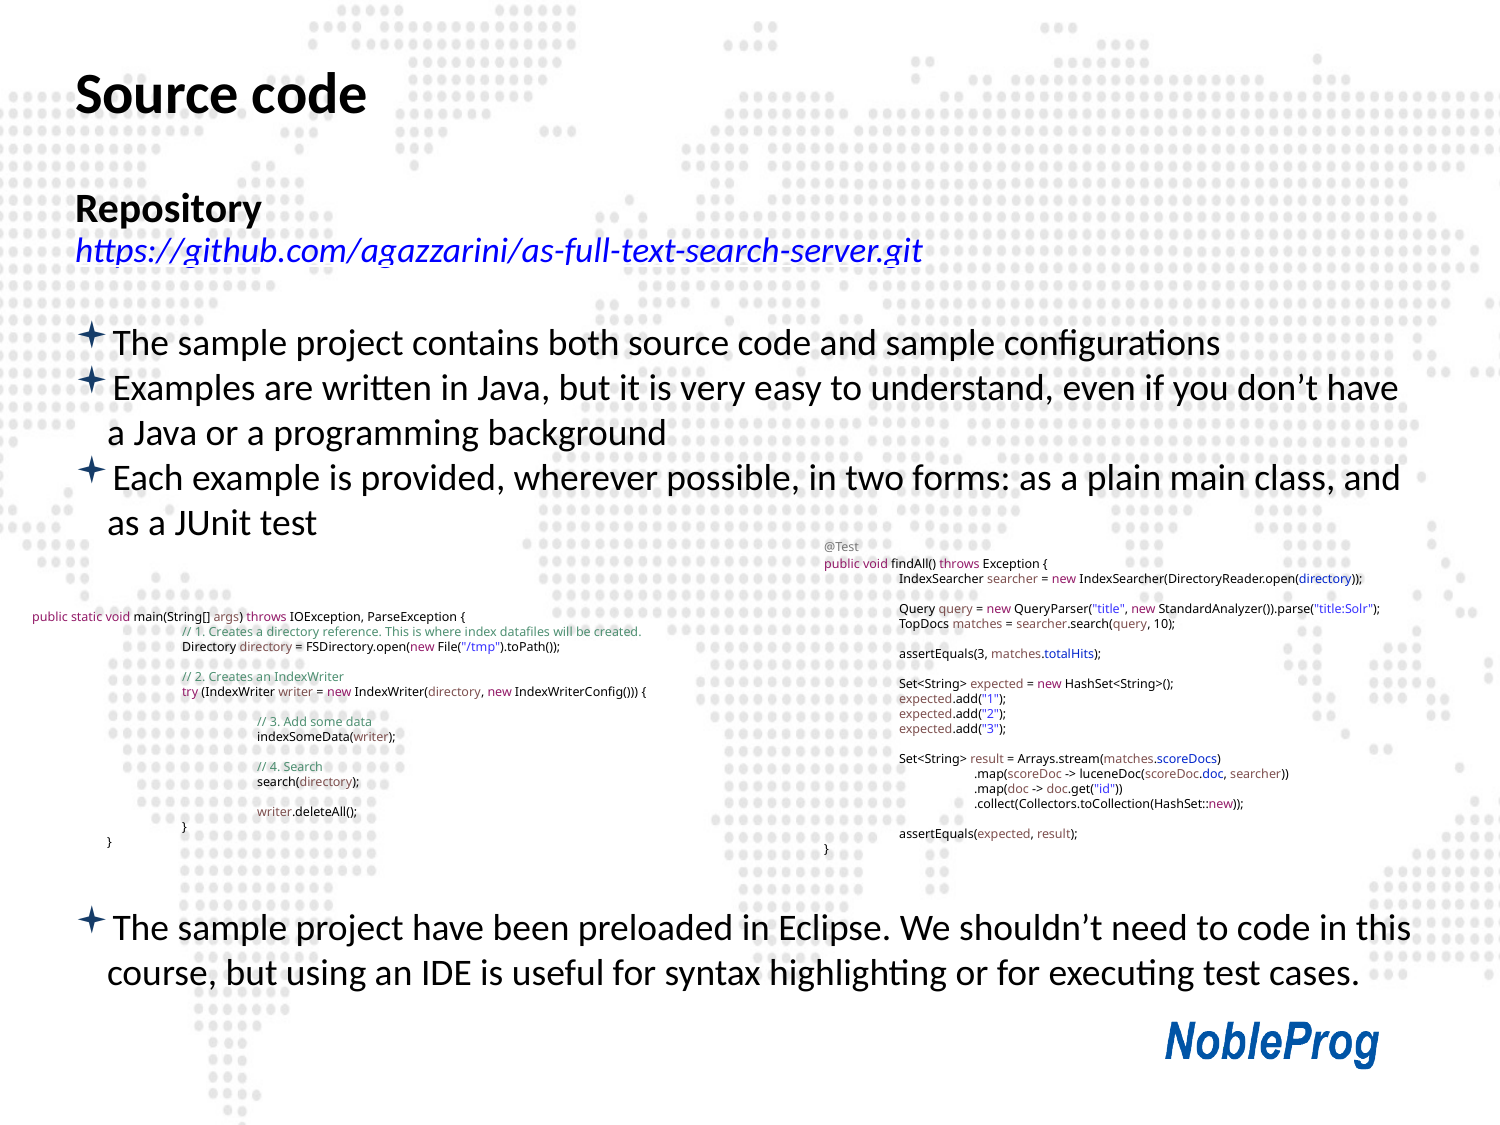

Source code
Repository
https://github.com/agazzarini/as-full-text-search-server.git
The sample project contains both source code and sample configurations
Examples are written in Java, but it is very easy to understand, even if you don’t have a Java or a programming background
Each example is provided, wherever possible, in two forms: as a plain main class, and as a JUnit test
The sample project have been preloaded in Eclipse. We shouldn’t need to code in this course, but using an IDE is useful for syntax highlighting or for executing test cases.
	@Test
	public void findAll() throws Exception {
		IndexSearcher searcher = new IndexSearcher(DirectoryReader.open(directory));
		Query query = new QueryParser("title", new StandardAnalyzer()).parse("title:Solr");
		TopDocs matches = searcher.search(query, 10);
		assertEquals(3, matches.totalHits);
		Set<String> expected = new HashSet<String>();
		expected.add("1");
		expected.add("2");
		expected.add("3");
		Set<String> result = Arrays.stream(matches.scoreDocs)
			.map(scoreDoc -> luceneDoc(scoreDoc.doc, searcher))
			.map(doc -> doc.get("id"))
			.collect(Collectors.toCollection(HashSet::new));
		assertEquals(expected, result);
	}
public static void main(String[] args) throws IOException, ParseException {
		// 1. Creates a directory reference. This is where index datafiles will be created.
		Directory directory = FSDirectory.open(new File("/tmp").toPath());
		// 2. Creates an IndexWriter
		try (IndexWriter writer = new IndexWriter(directory, new IndexWriterConfig())) {
			// 3. Add some data
			indexSomeData(writer);
			// 4. Search
			search(directory);
			writer.deleteAll();
		}
	}